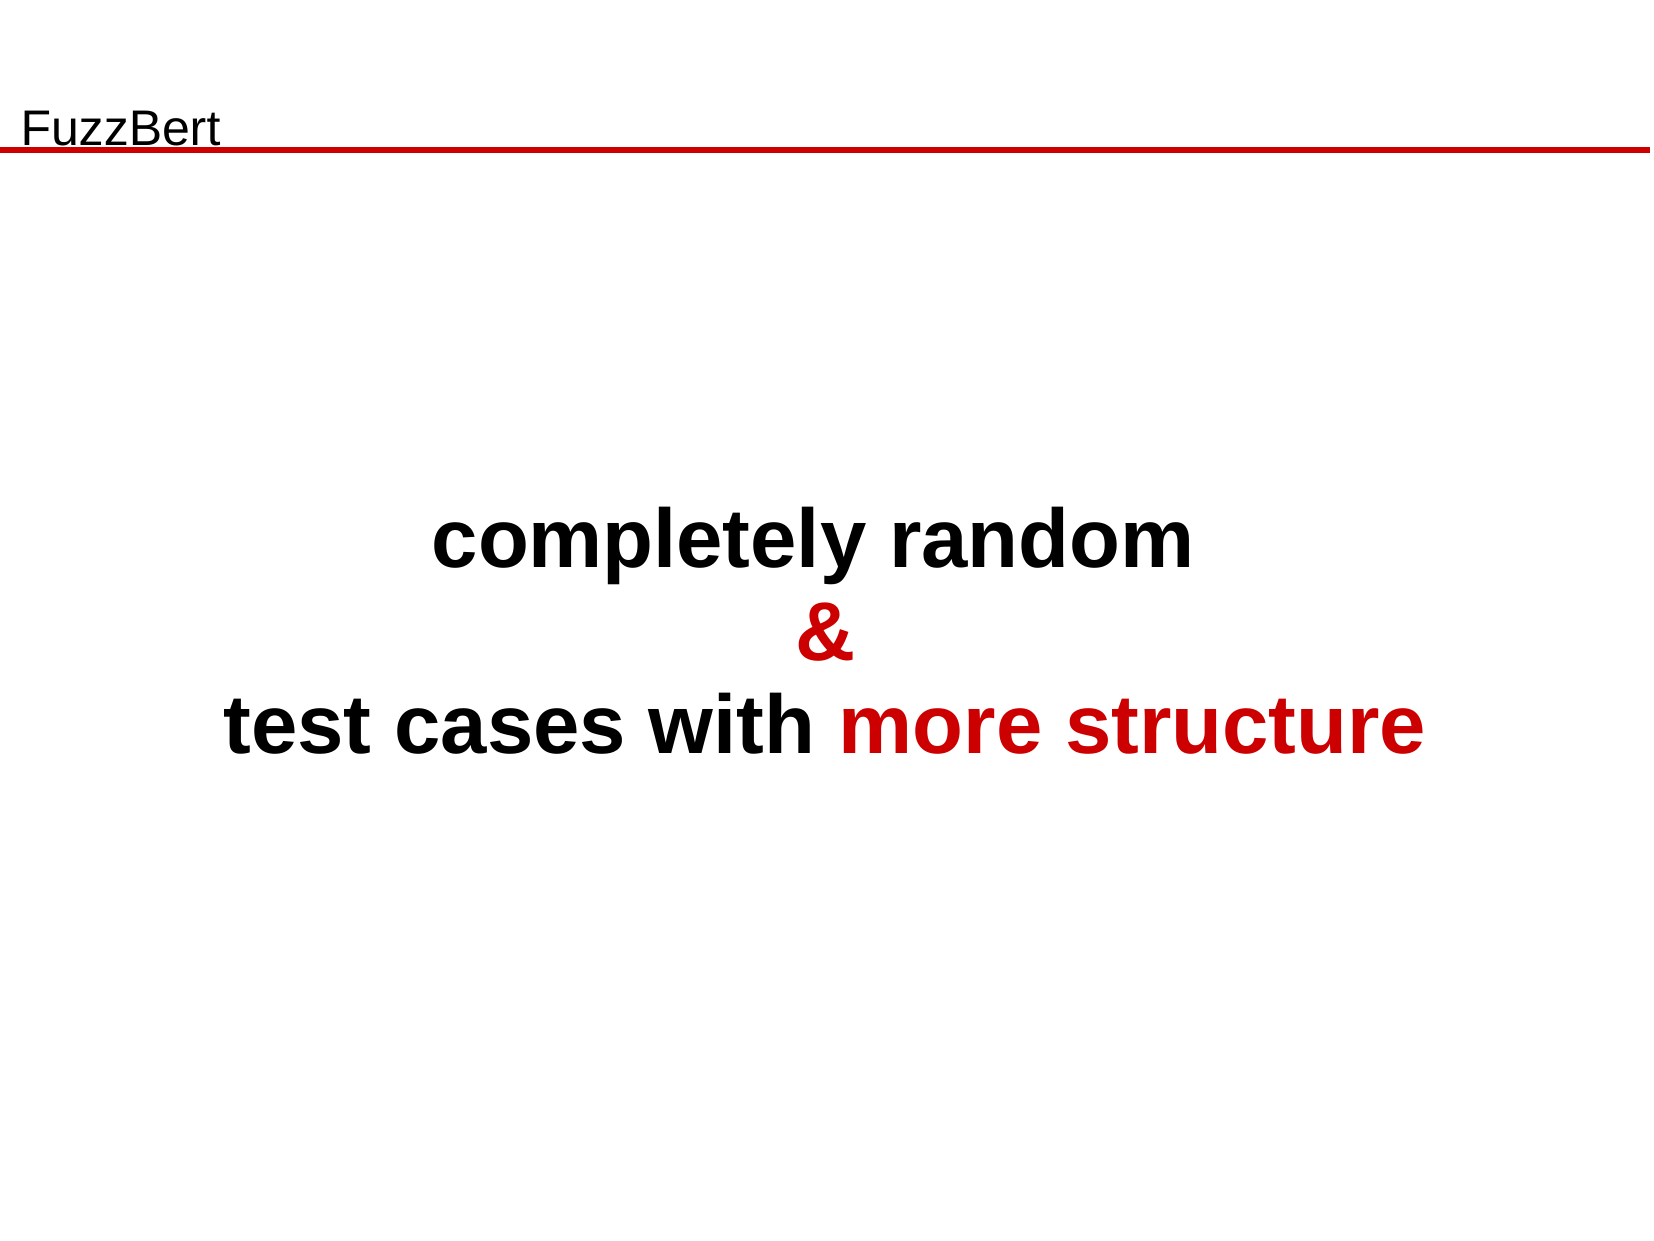

#
FuzzBert
completely random
&
test cases with more structure